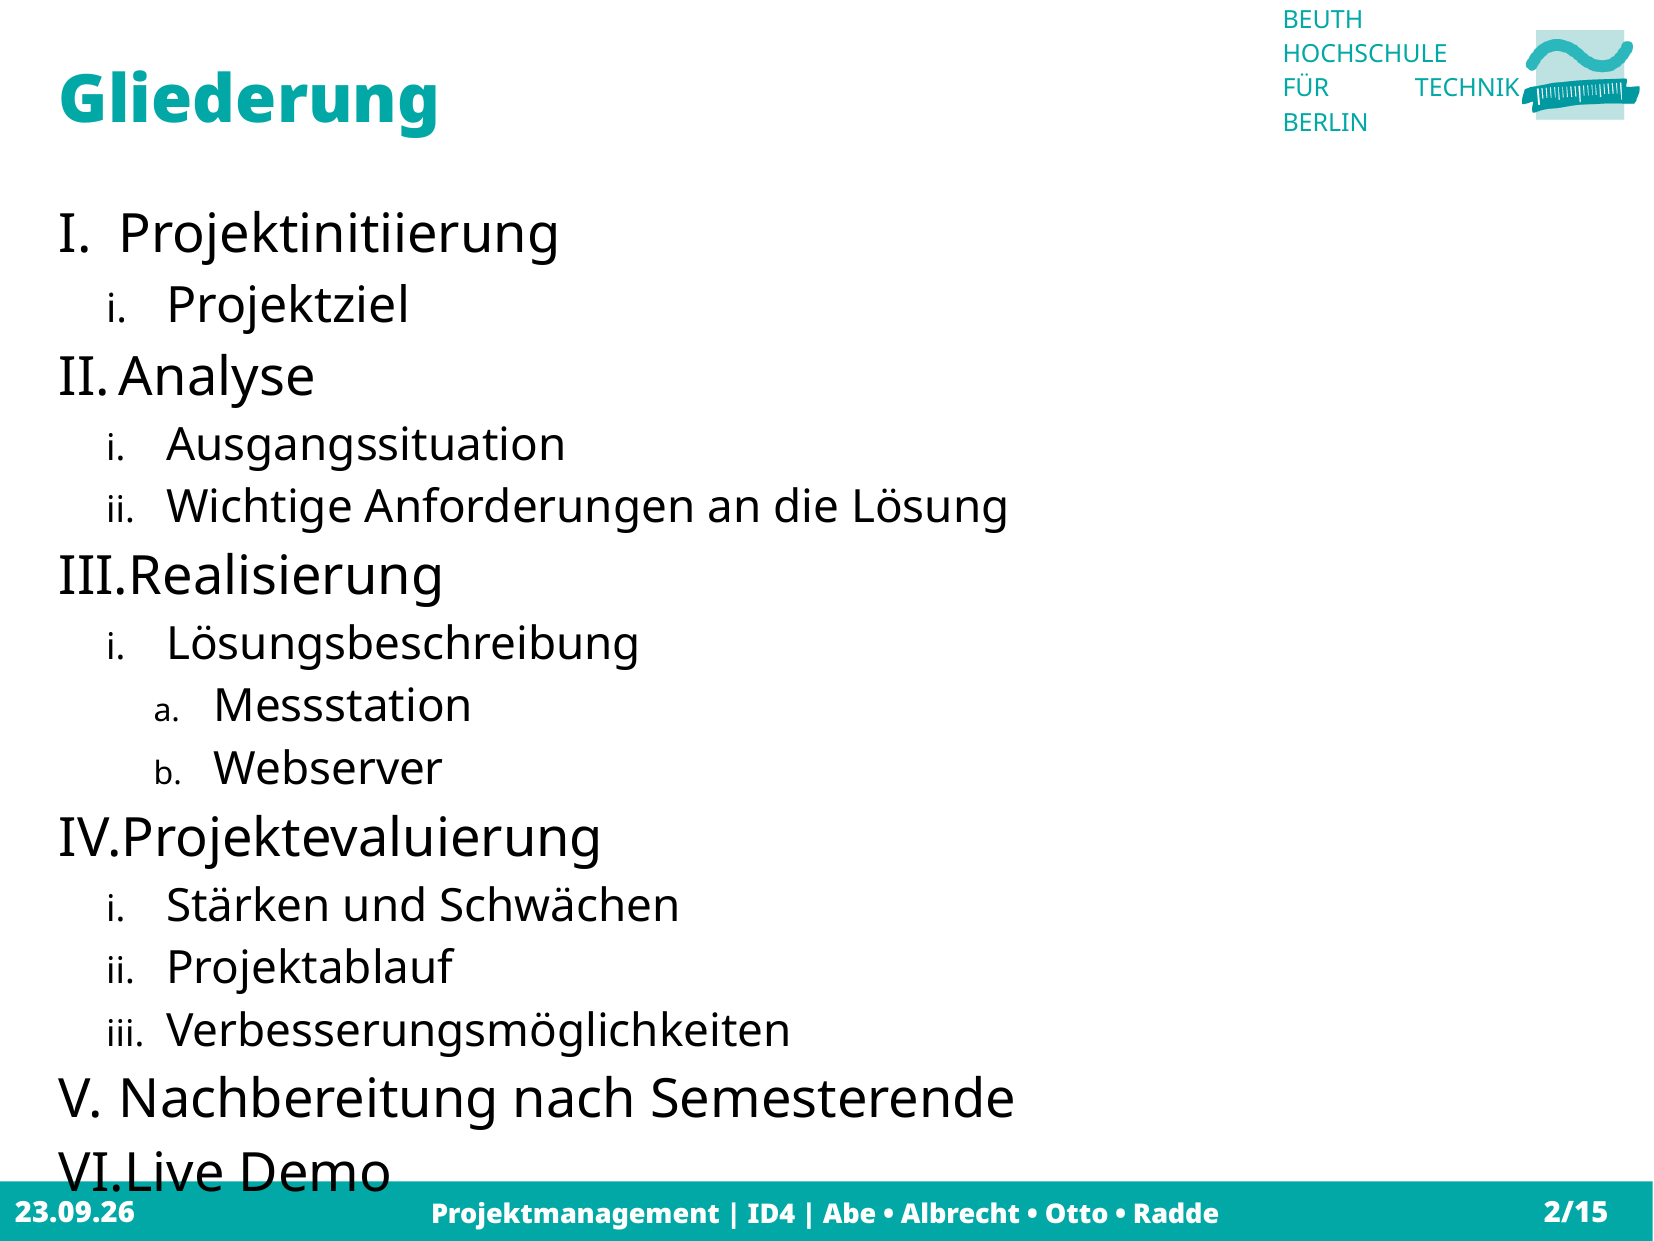

# Gliederung
Projektinitiierung
Projektziel
Analyse
Ausgangssituation
Wichtige Anforderungen an die Lösung
Realisierung
Lösungsbeschreibung
Messstation
Webserver
Projektevaluierung
Stärken und Schwächen
Projektablauf
Verbesserungsmöglichkeiten
Nachbereitung nach Semesterende
Live Demo
Projektmanagement | ID4 | Abe • Albrecht • Otto • Radde
2